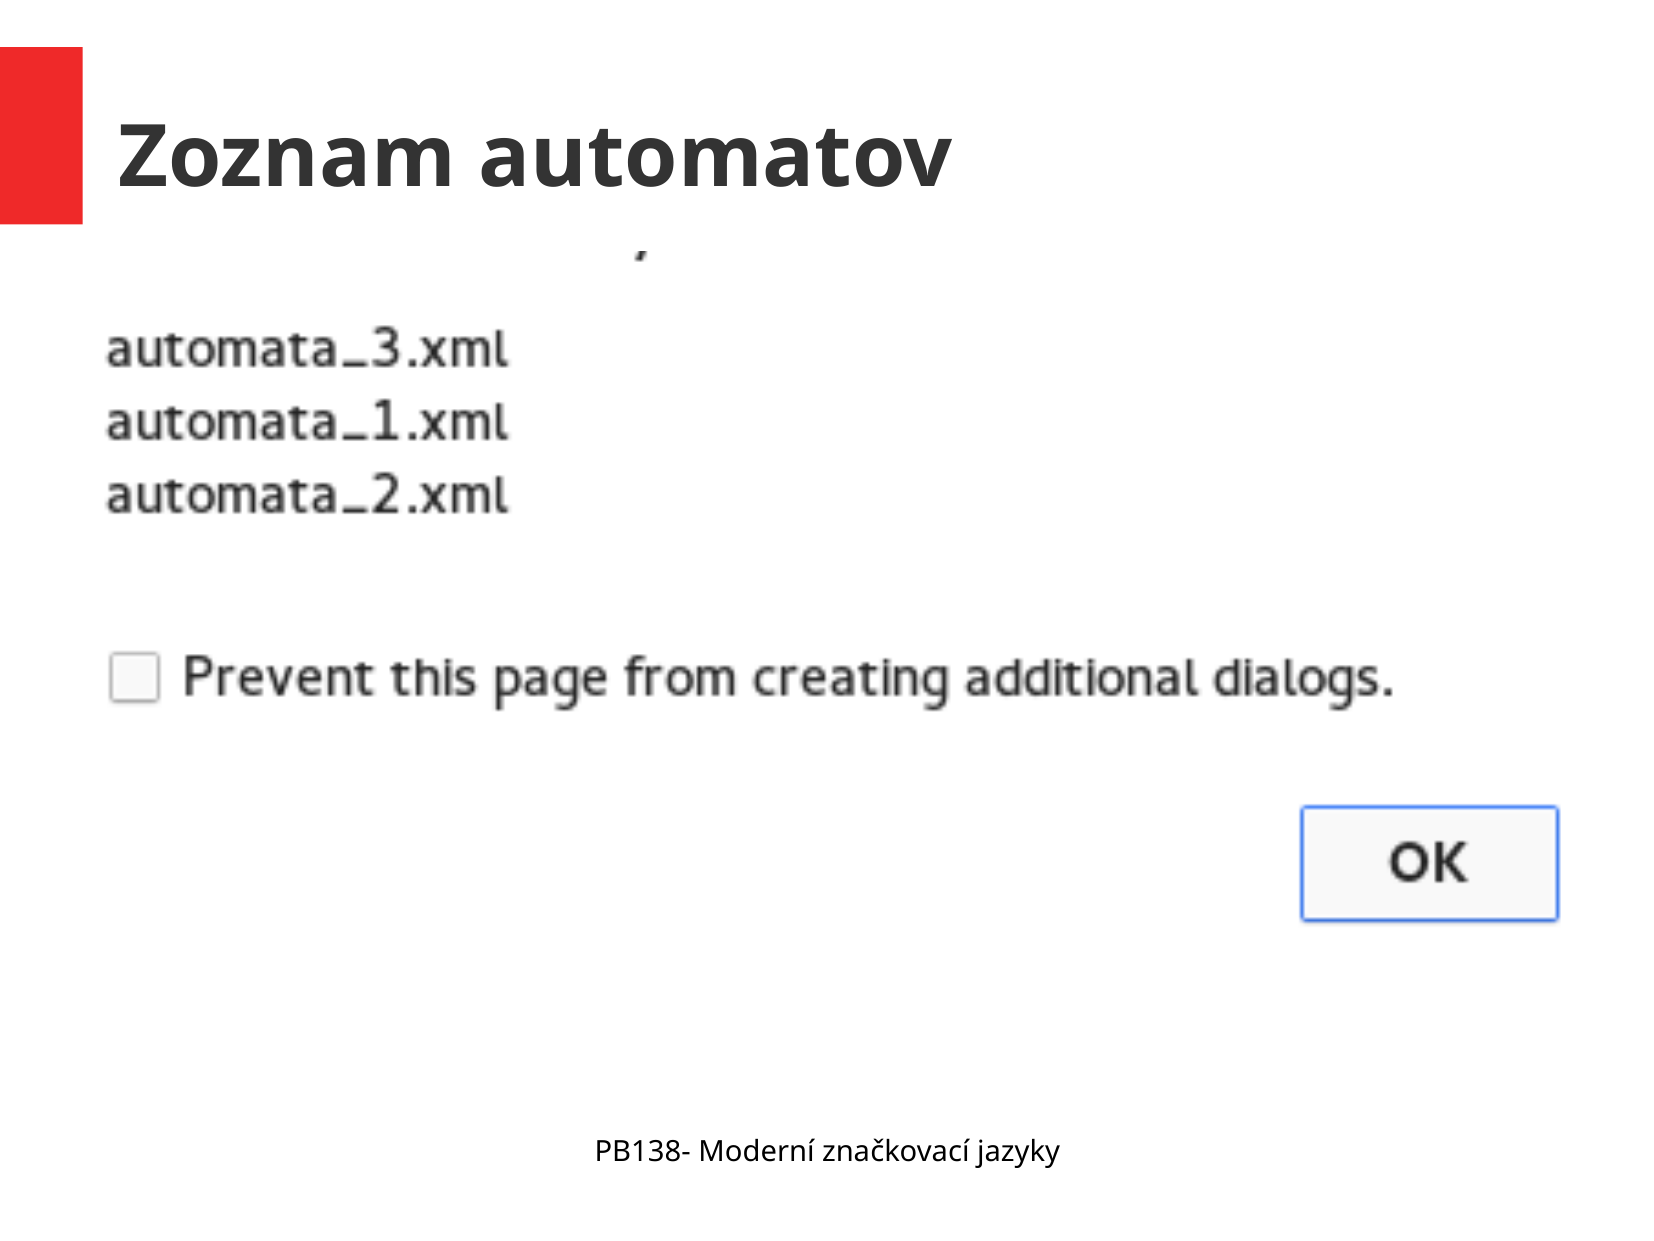

# Zoznam automatov
PB138- Moderní značkovací jazyky